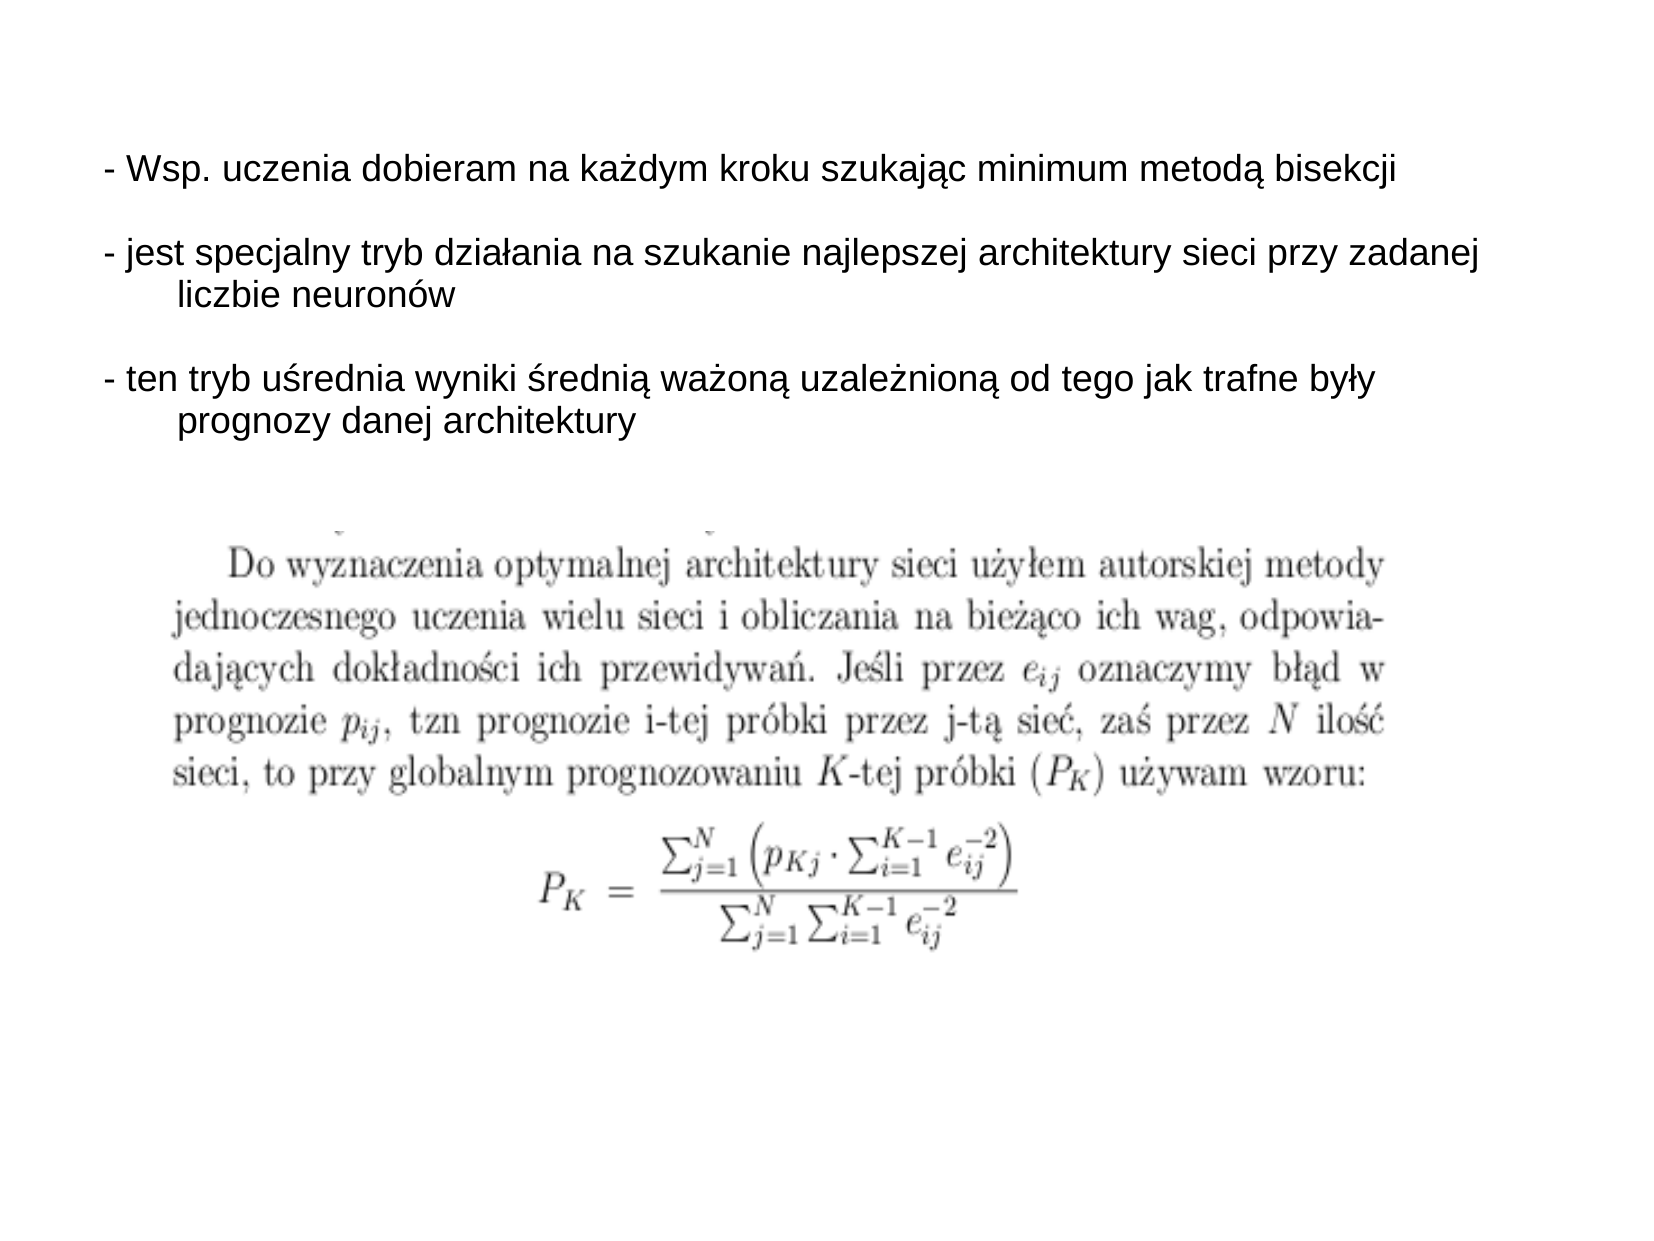

- Wsp. uczenia dobieram na każdym kroku szukając minimum metodą bisekcji
- jest specjalny tryb działania na szukanie najlepszej architektury sieci przy zadanej
	liczbie neuronów
- ten tryb uśrednia wyniki średnią ważoną uzależnioną od tego jak trafne były
	prognozy danej architektury